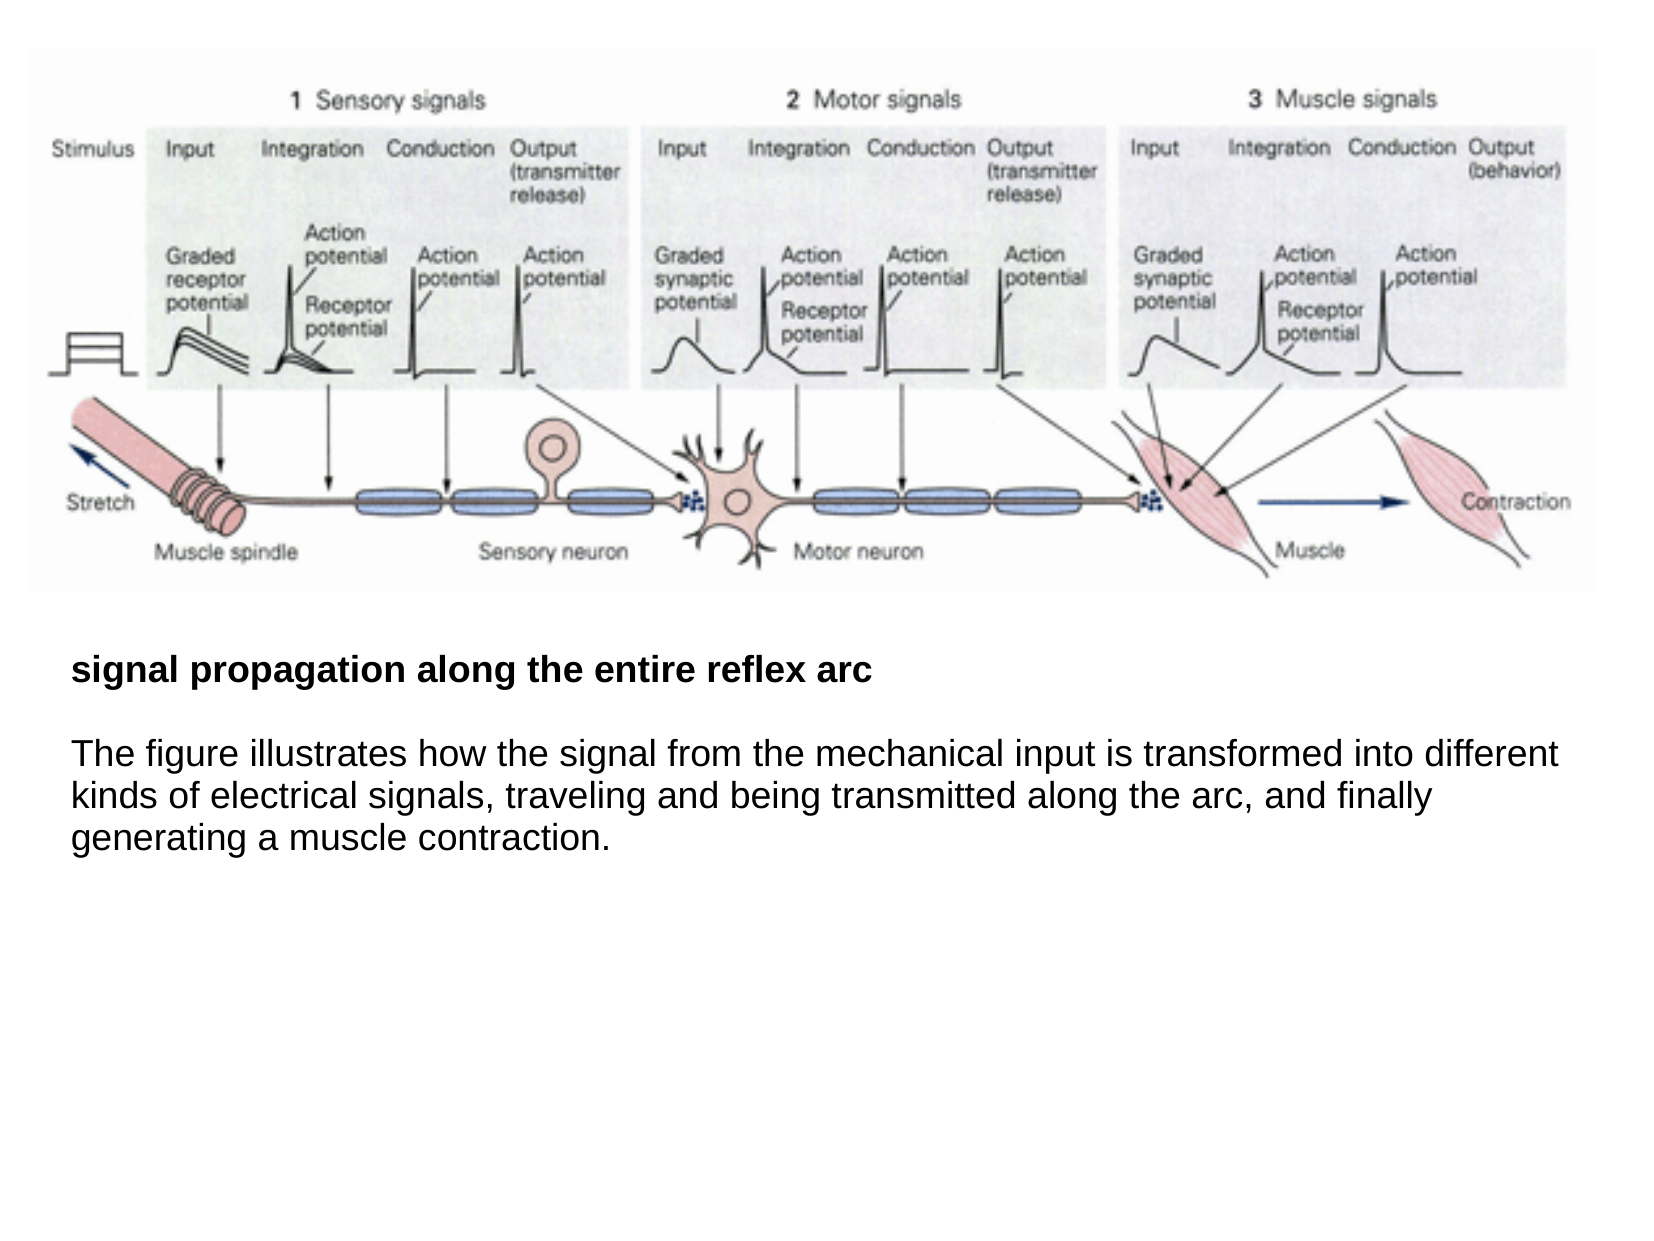

signal propagation along the entire reflex arc
The figure illustrates how the signal from the mechanical input is transformed into different kinds of electrical signals, traveling and being transmitted along the arc, and finally generating a muscle contraction.